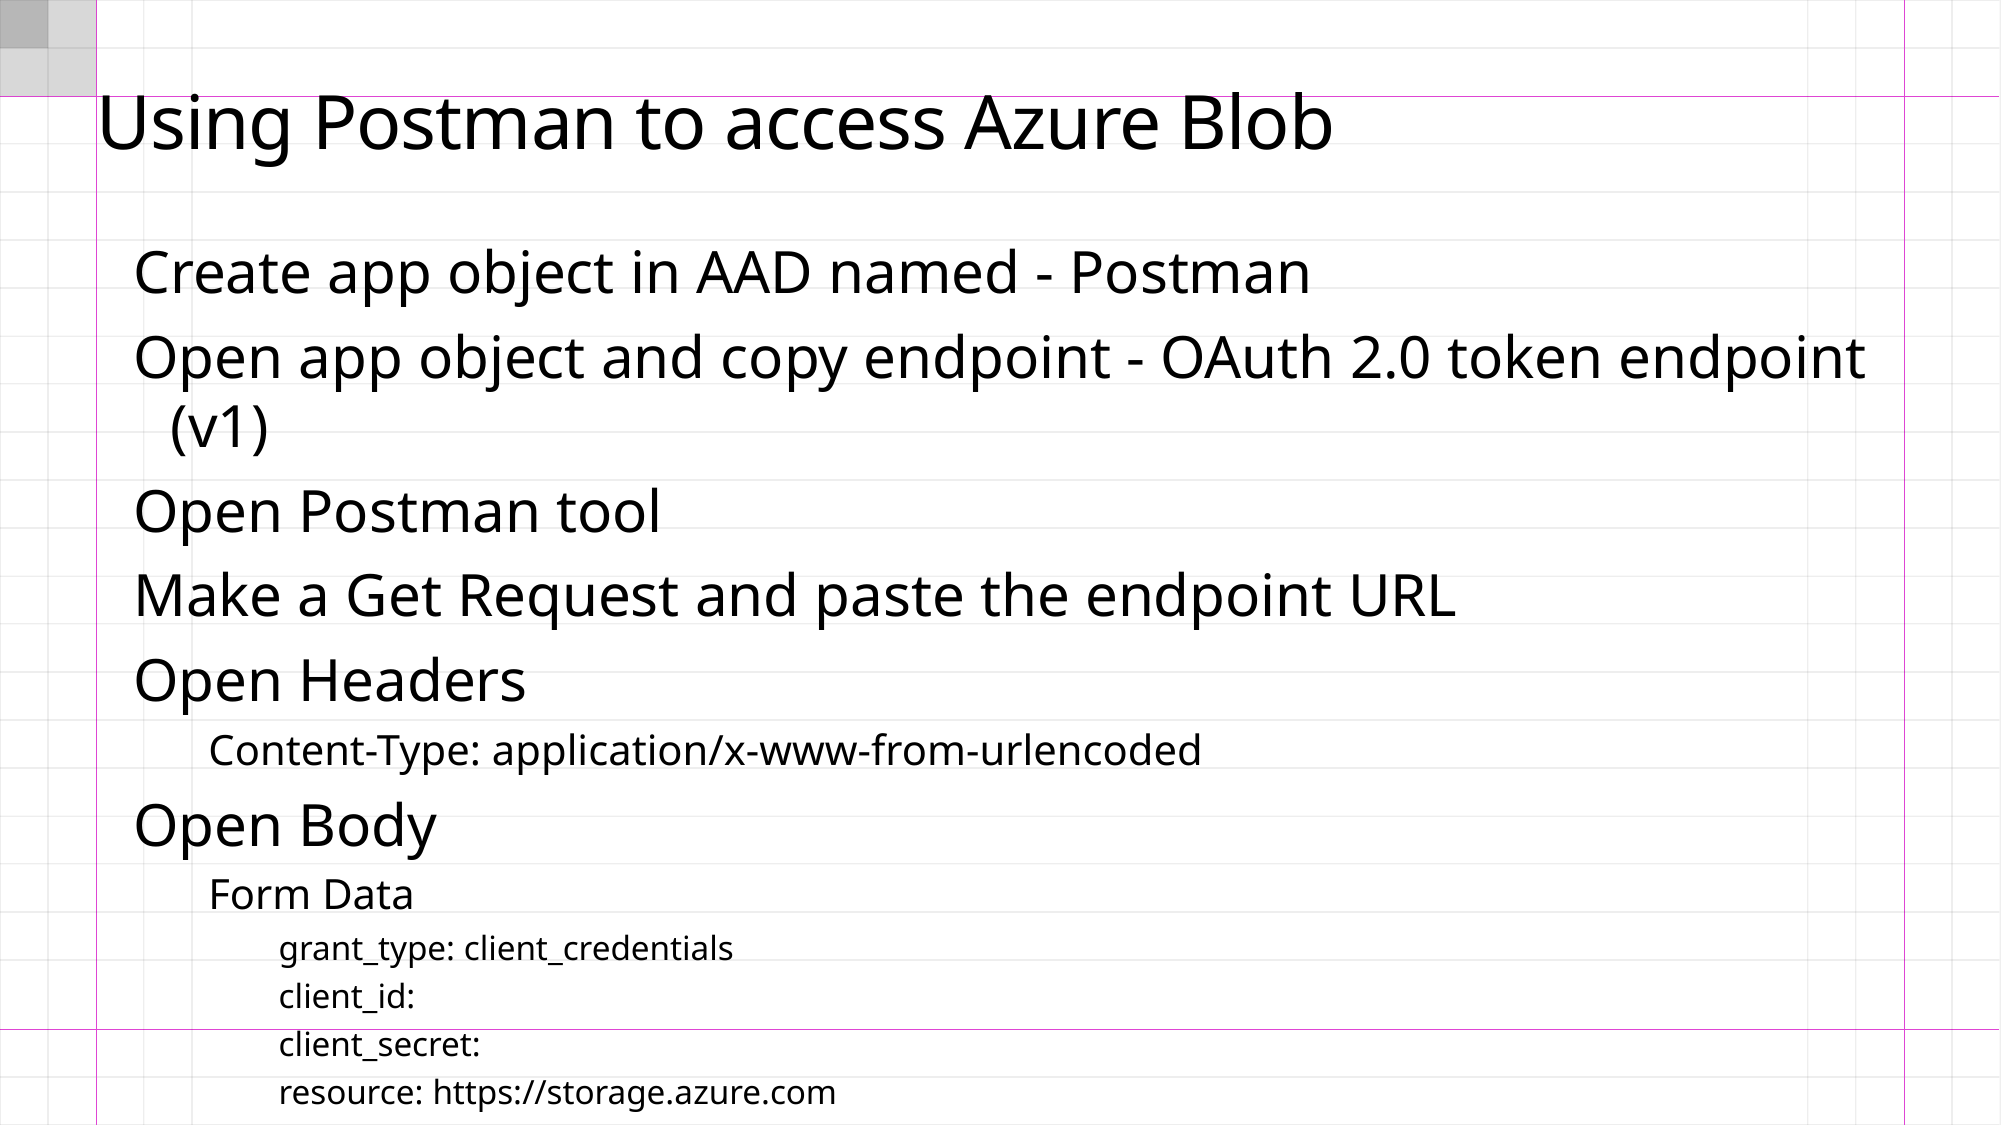

# Using Postman to access Azure Blob
Create app object in AAD named - Postman
Open app object and copy endpoint - OAuth 2.0 token endpoint (v1)
Open Postman tool
Make a Get Request and paste the endpoint URL
Open Headers
Content-Type: application/x-www-from-urlencoded
Open Body
Form Data
grant_type: client_credentials
client_id:
client_secret:
resource: https://storage.azure.com
Click Send
Copy access token returned